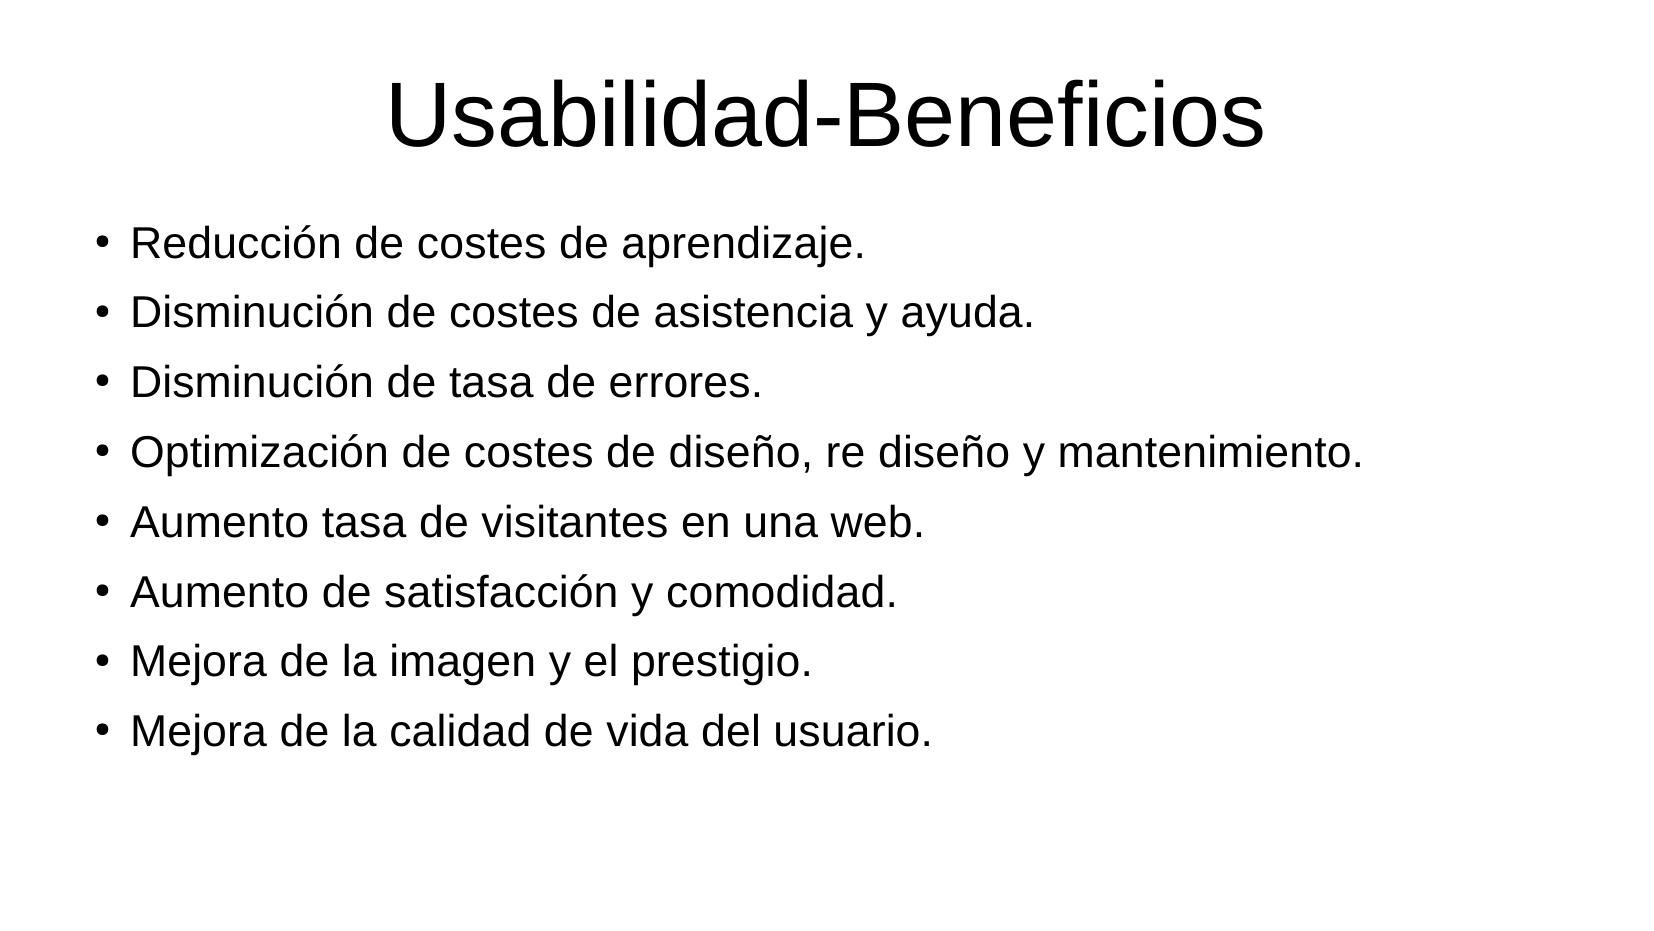

# Usabilidad-Beneficios
Reducción de costes de aprendizaje.
Disminución de costes de asistencia y ayuda.
Disminución de tasa de errores.
Optimización de costes de diseño, re diseño y mantenimiento.
Aumento tasa de visitantes en una web.
Aumento de satisfacción y comodidad.
Mejora de la imagen y el prestigio.
Mejora de la calidad de vida del usuario.